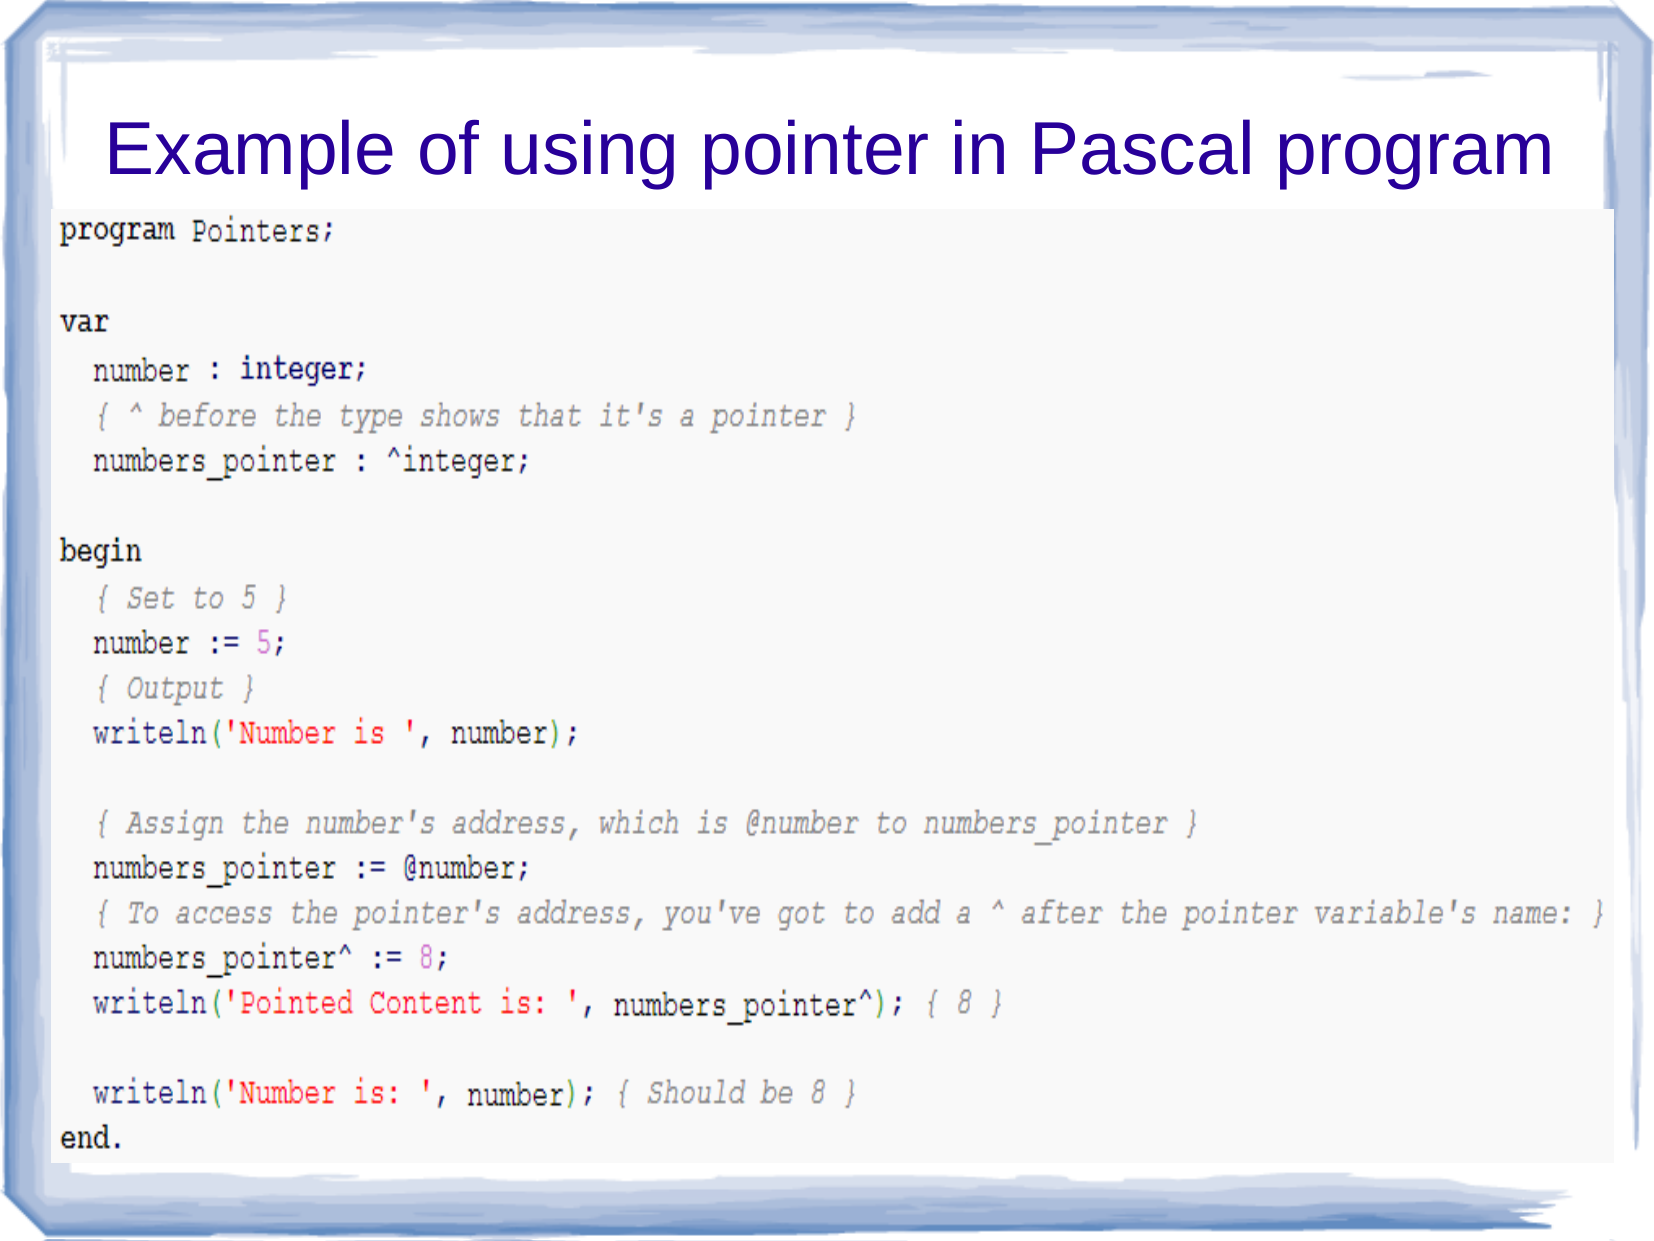

# Example of using pointer in Pascal program